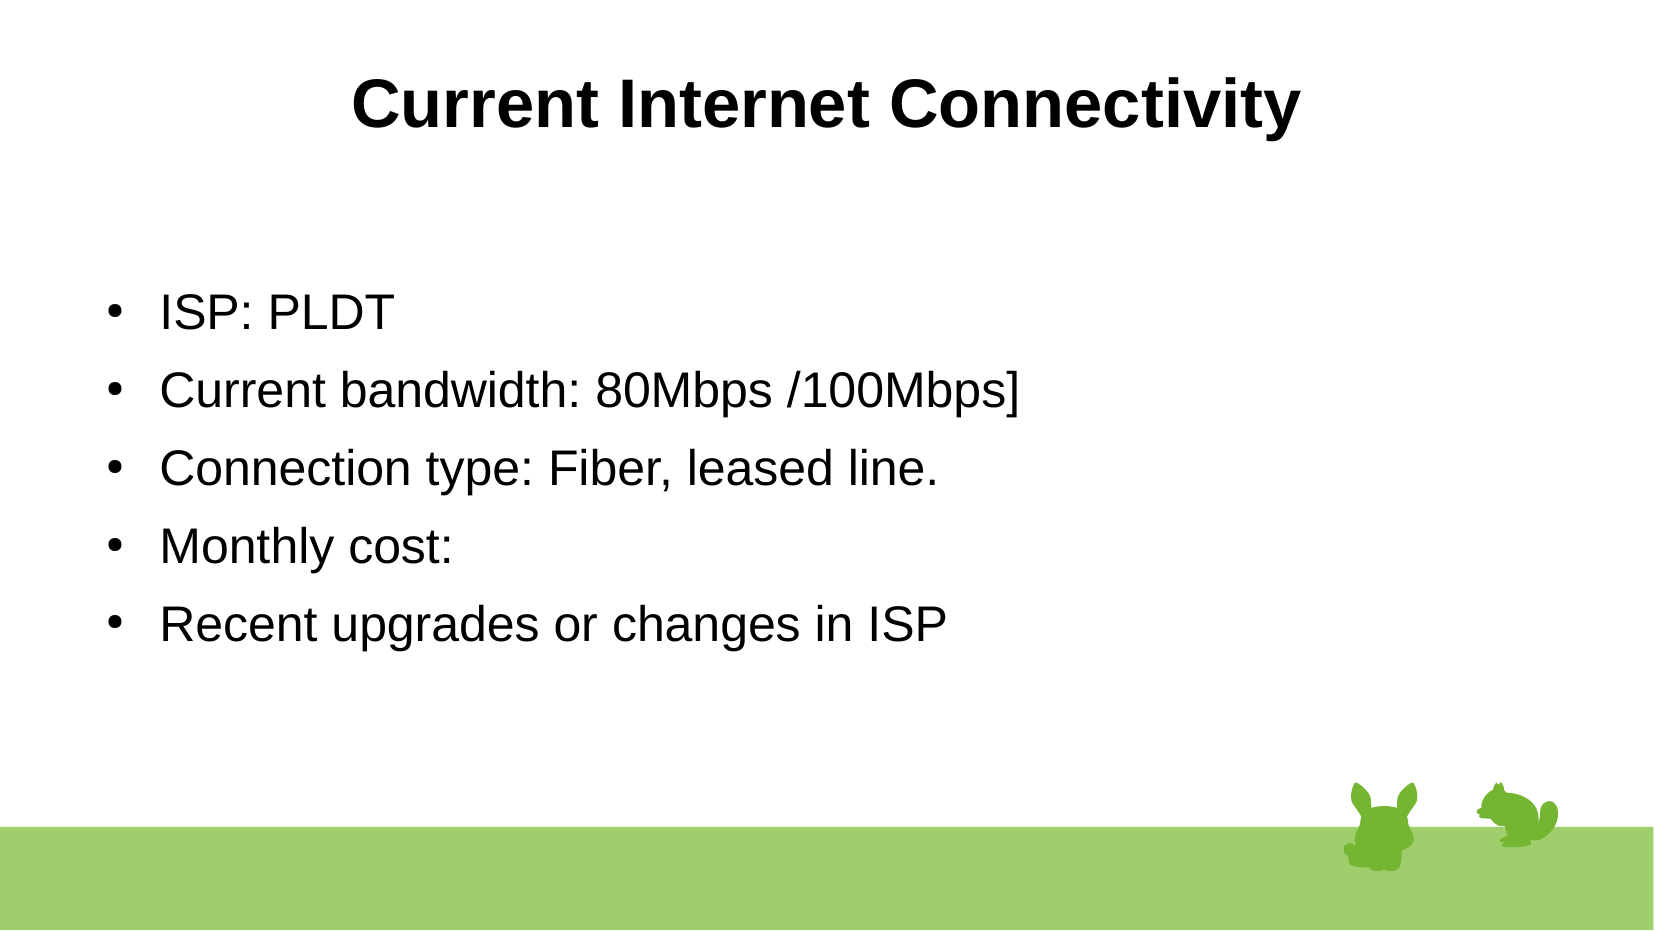

# Current Internet Connectivity
ISP: PLDT
Current bandwidth: 80Mbps /100Mbps]
Connection type: Fiber, leased line.
Monthly cost:
Recent upgrades or changes in ISP